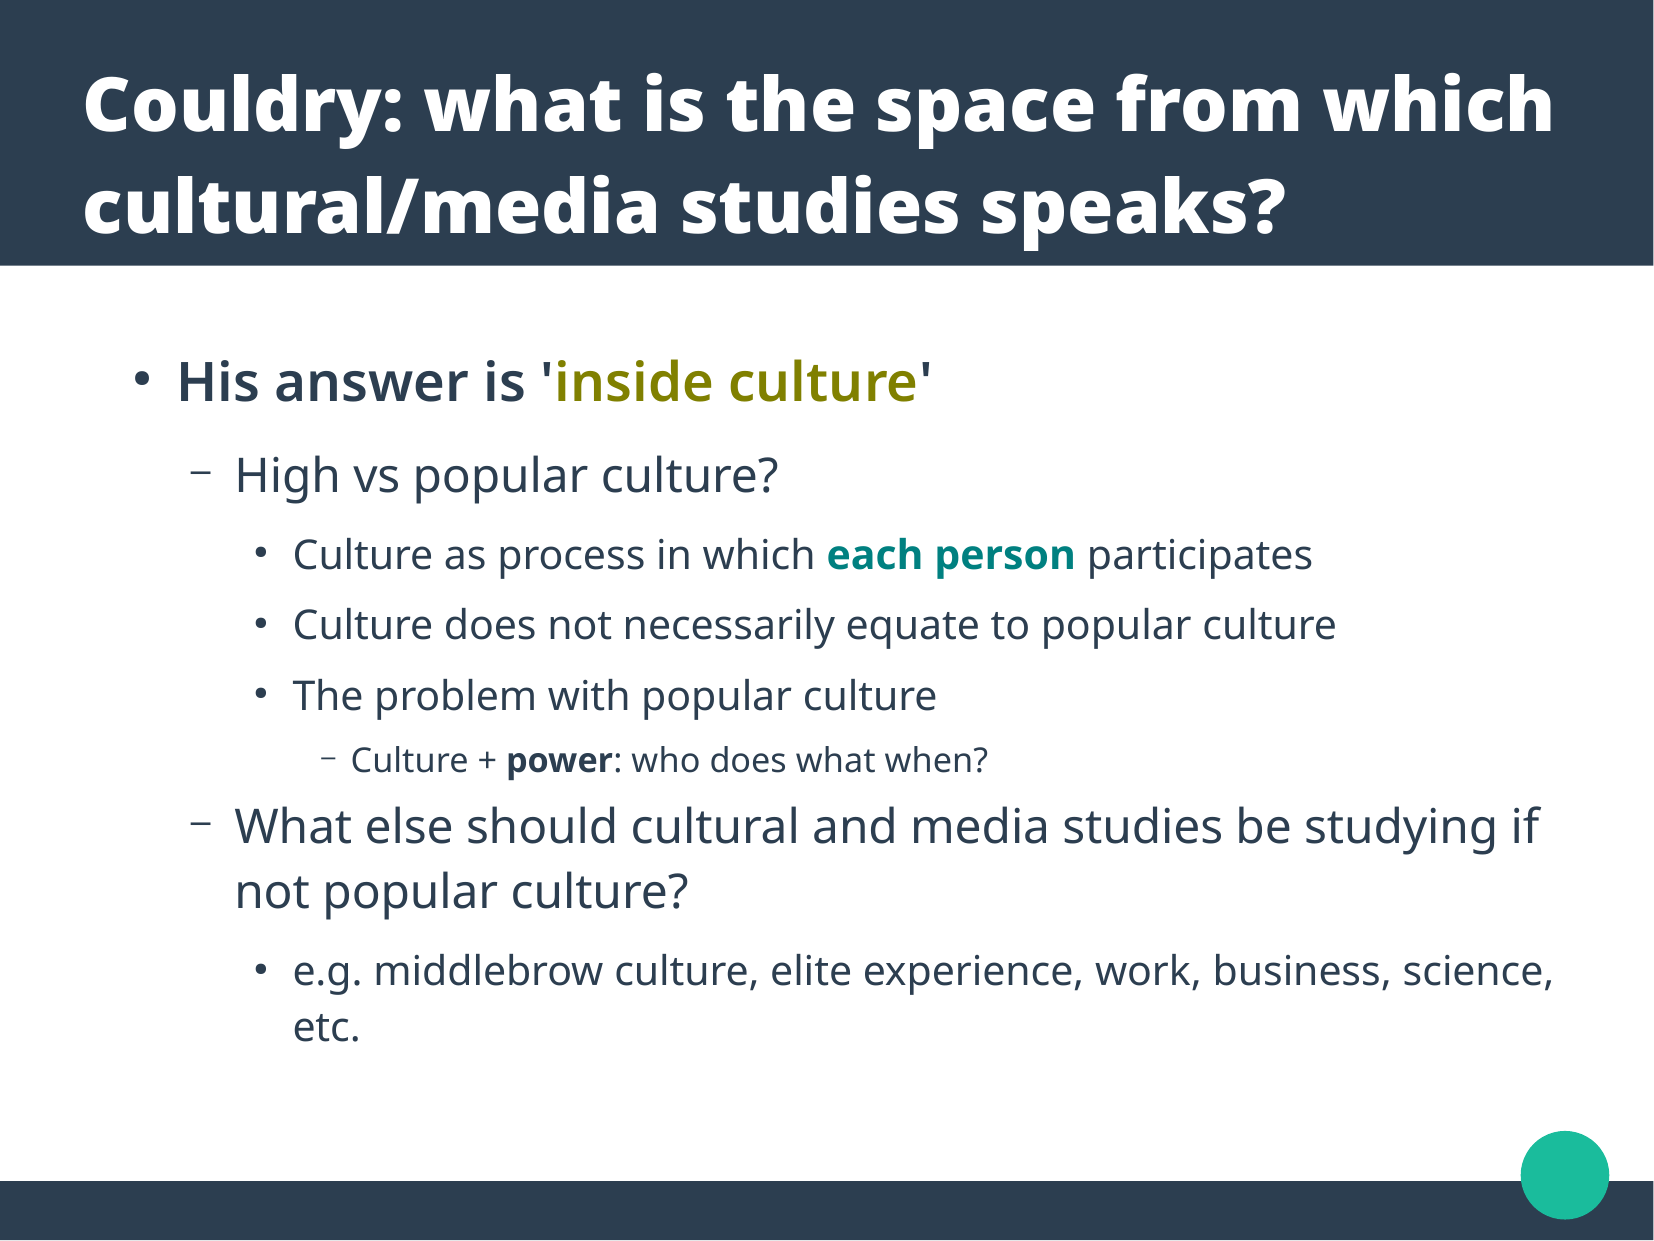

# Couldry: what is the space from which cultural/media studies speaks?
His answer is 'inside culture'
High vs popular culture?
Culture as process in which each person participates
Culture does not necessarily equate to popular culture
The problem with popular culture
Culture + power: who does what when?
What else should cultural and media studies be studying if not popular culture?
e.g. middlebrow culture, elite experience, work, business, science, etc.